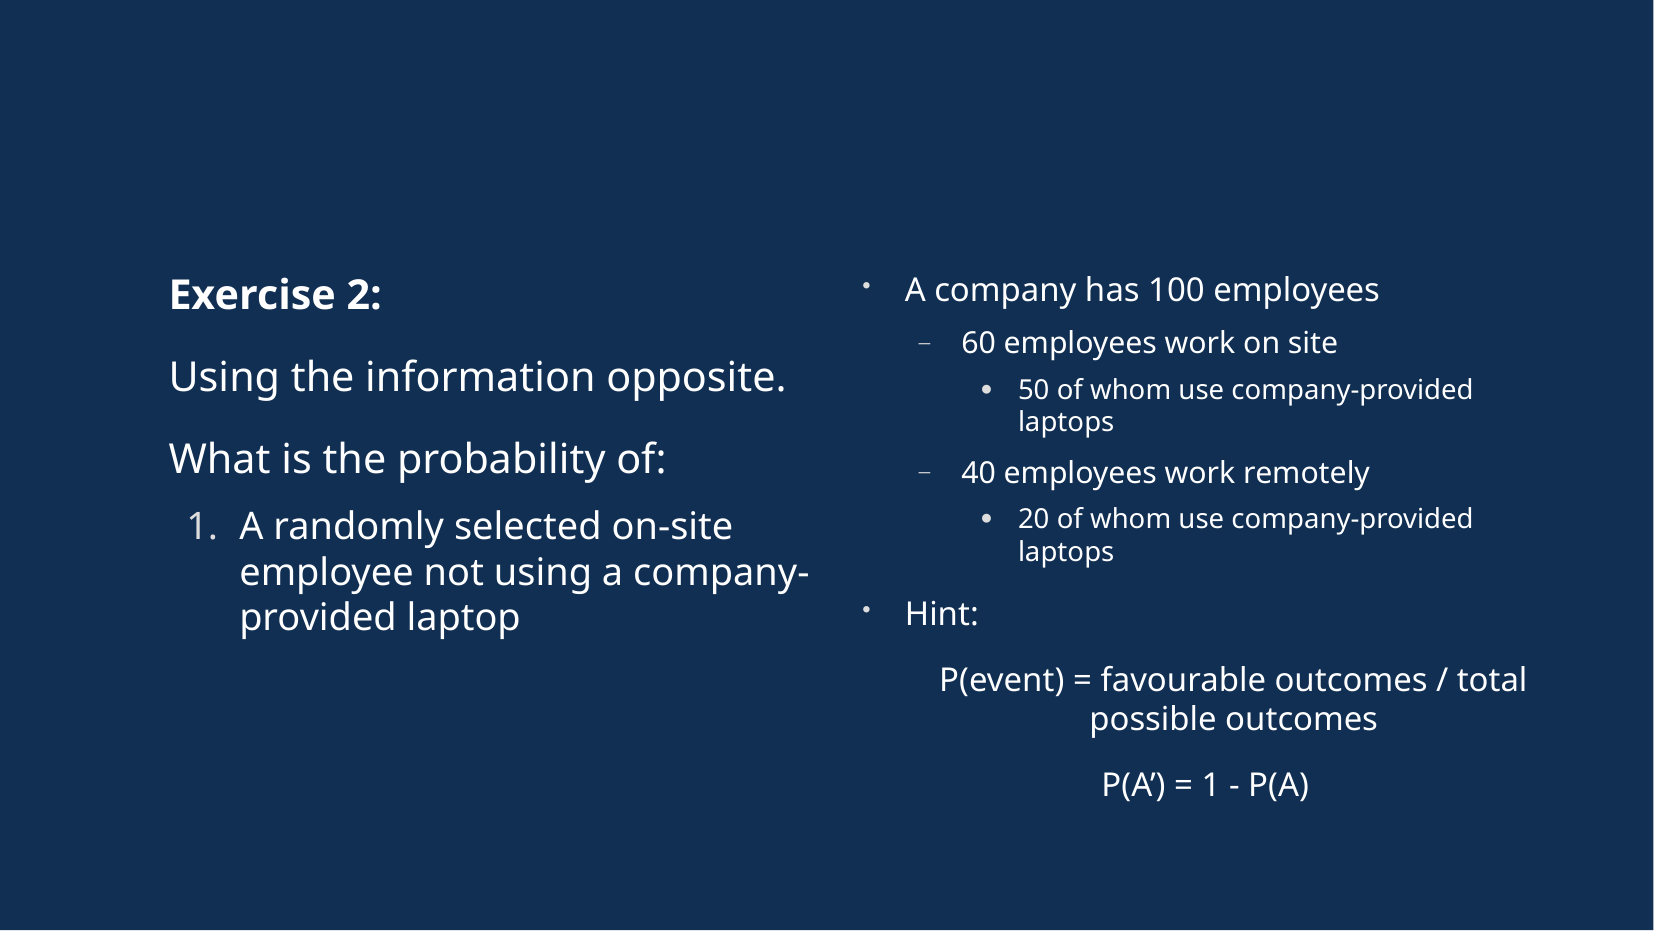

#
Exercise 2:
Using the information opposite.
What is the probability of:
A randomly selected on-site employee not using a company-provided laptop
A company has 100 employees
60 employees work on site
50 of whom use company-provided laptops
40 employees work remotely
20 of whom use company-provided laptops
Hint:
P(event) = favourable outcomes / total possible outcomes
P(A’) = 1 - P(A)